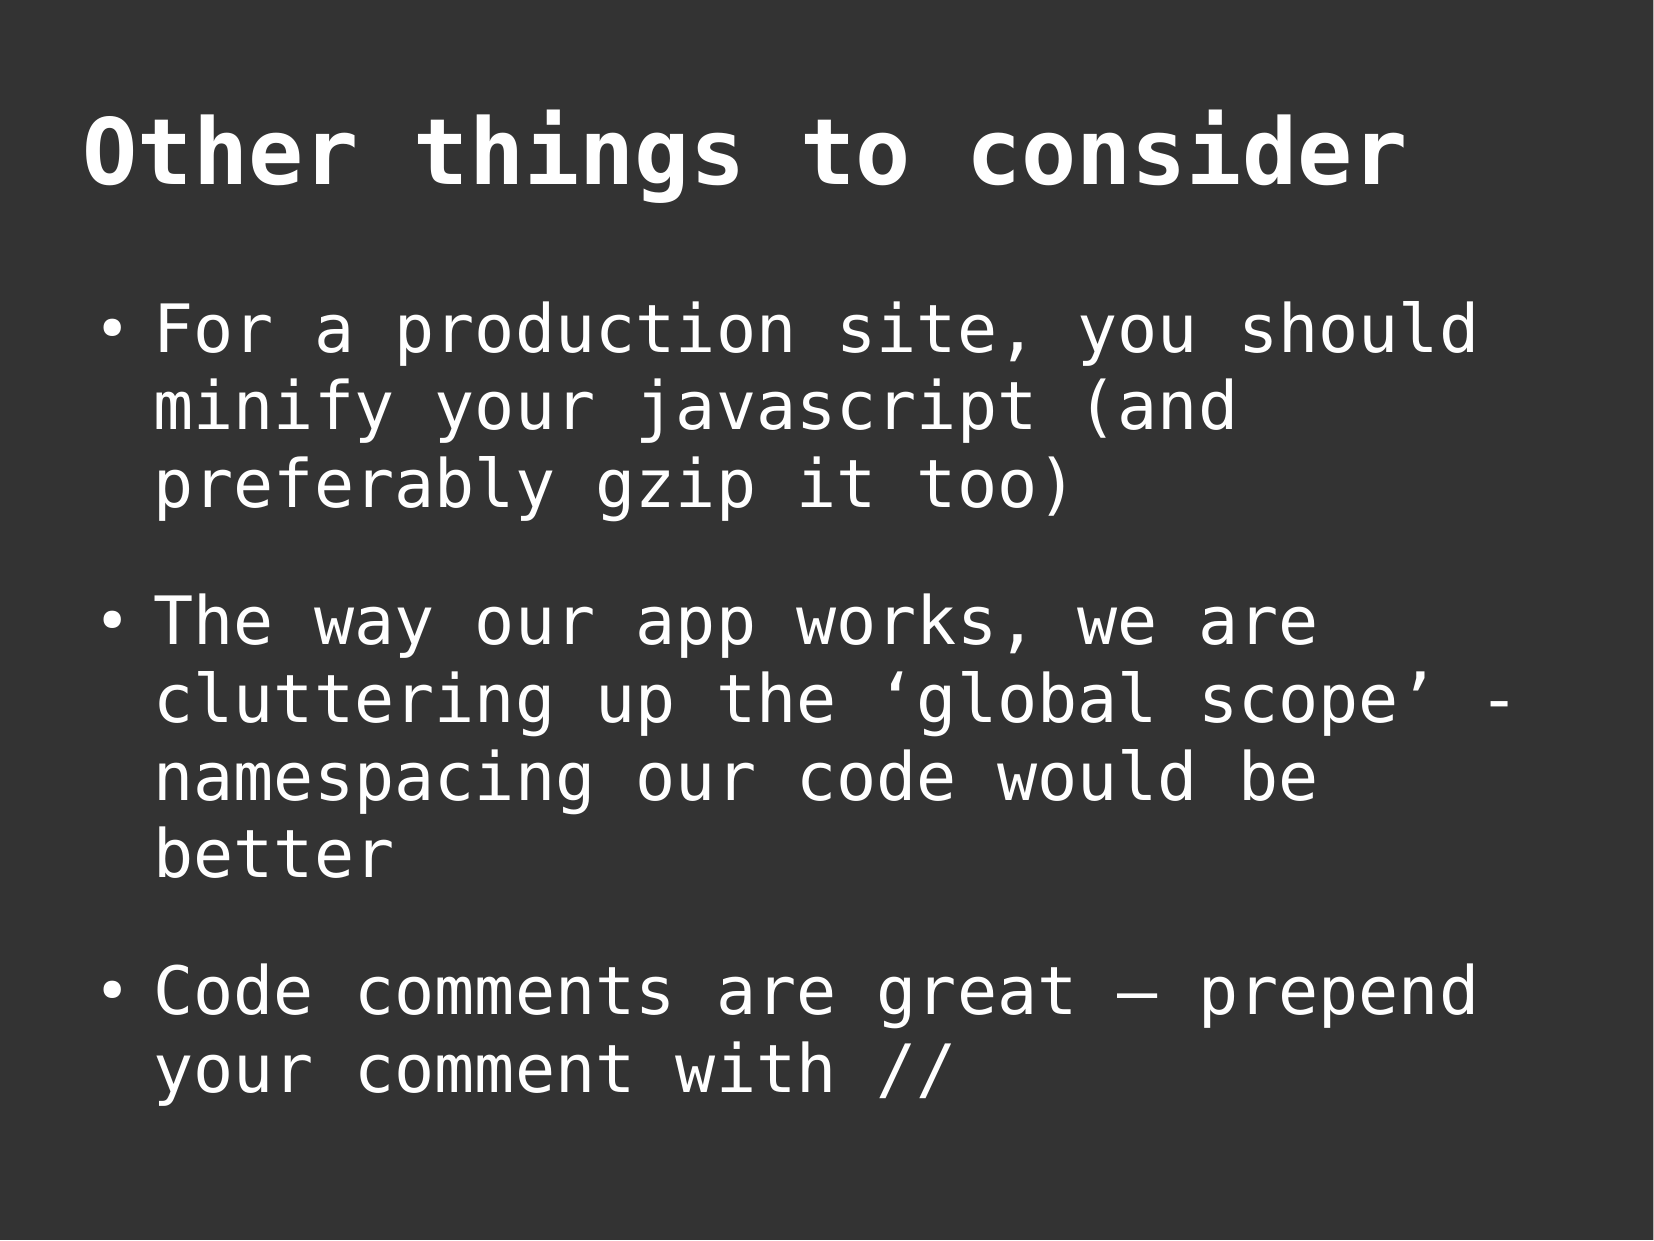

# Other things to consider
For a production site, you should minify your javascript (and preferably gzip it too)
The way our app works, we are cluttering up the ‘global scope’ - namespacing our code would be better
Code comments are great – prepend your comment with //